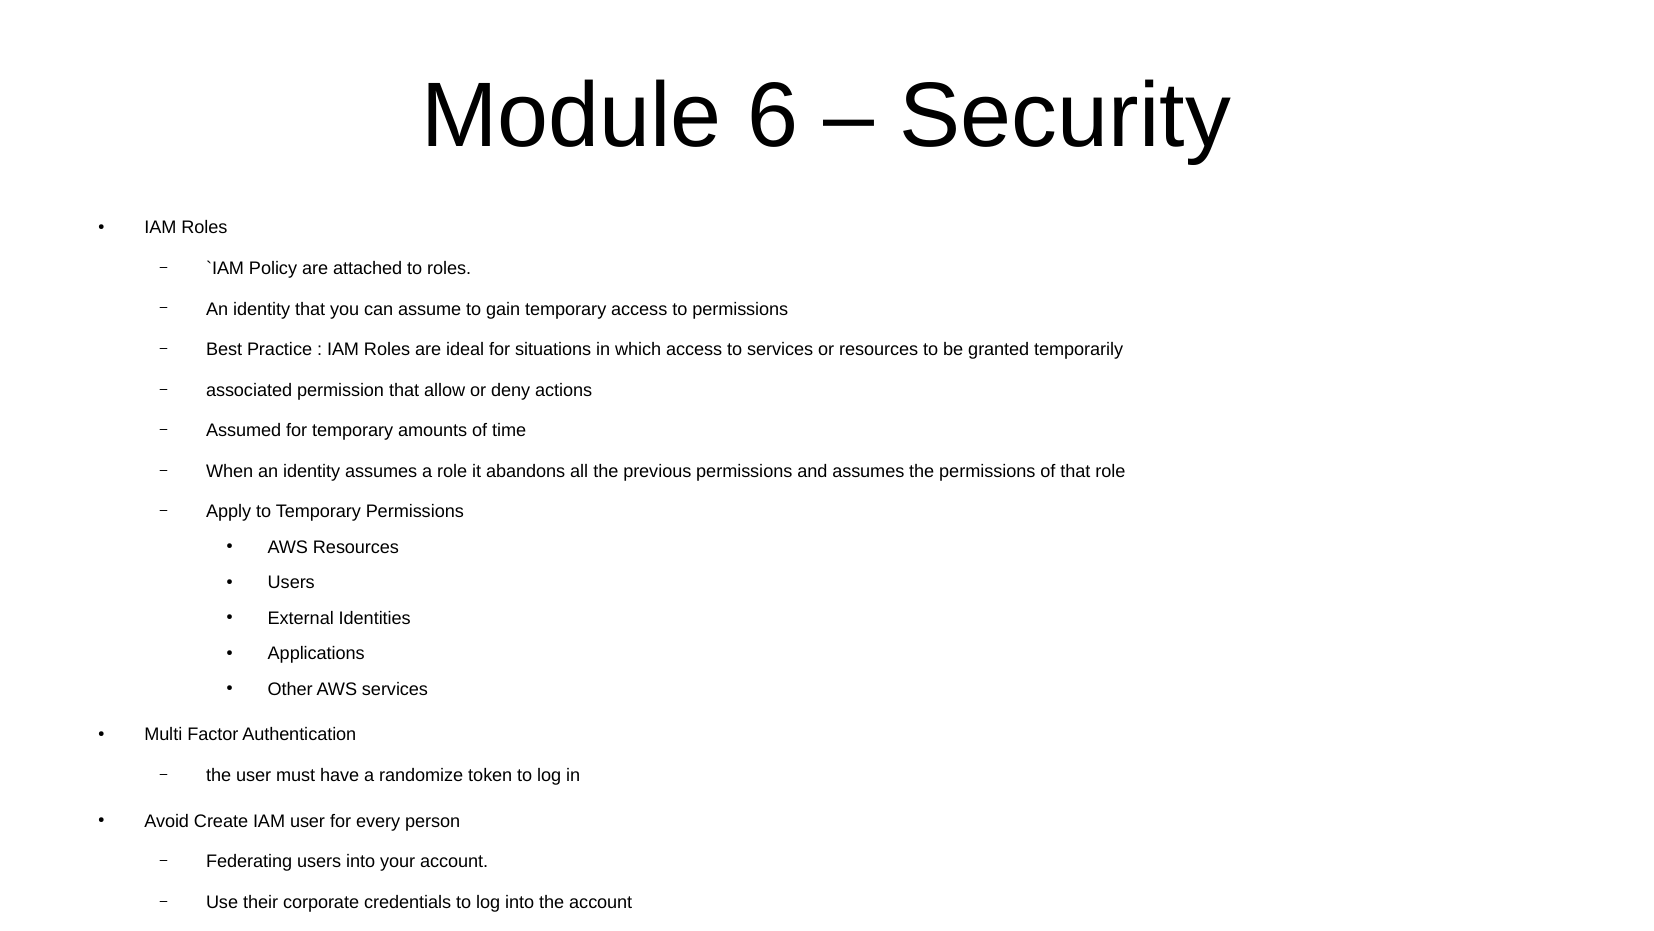

# Module 6 – Security
IAM Roles
`IAM Policy are attached to roles.
An identity that you can assume to gain temporary access to permissions
Best Practice : IAM Roles are ideal for situations in which access to services or resources to be granted temporarily
associated permission that allow or deny actions
Assumed for temporary amounts of time
When an identity assumes a role it abandons all the previous permissions and assumes the permissions of that role
Apply to Temporary Permissions
AWS Resources
Users
External Identities
Applications
Other AWS services
Multi Factor Authentication
the user must have a randomize token to log in
Avoid Create IAM user for every person
Federating users into your account.
Use their corporate credentials to log into the account